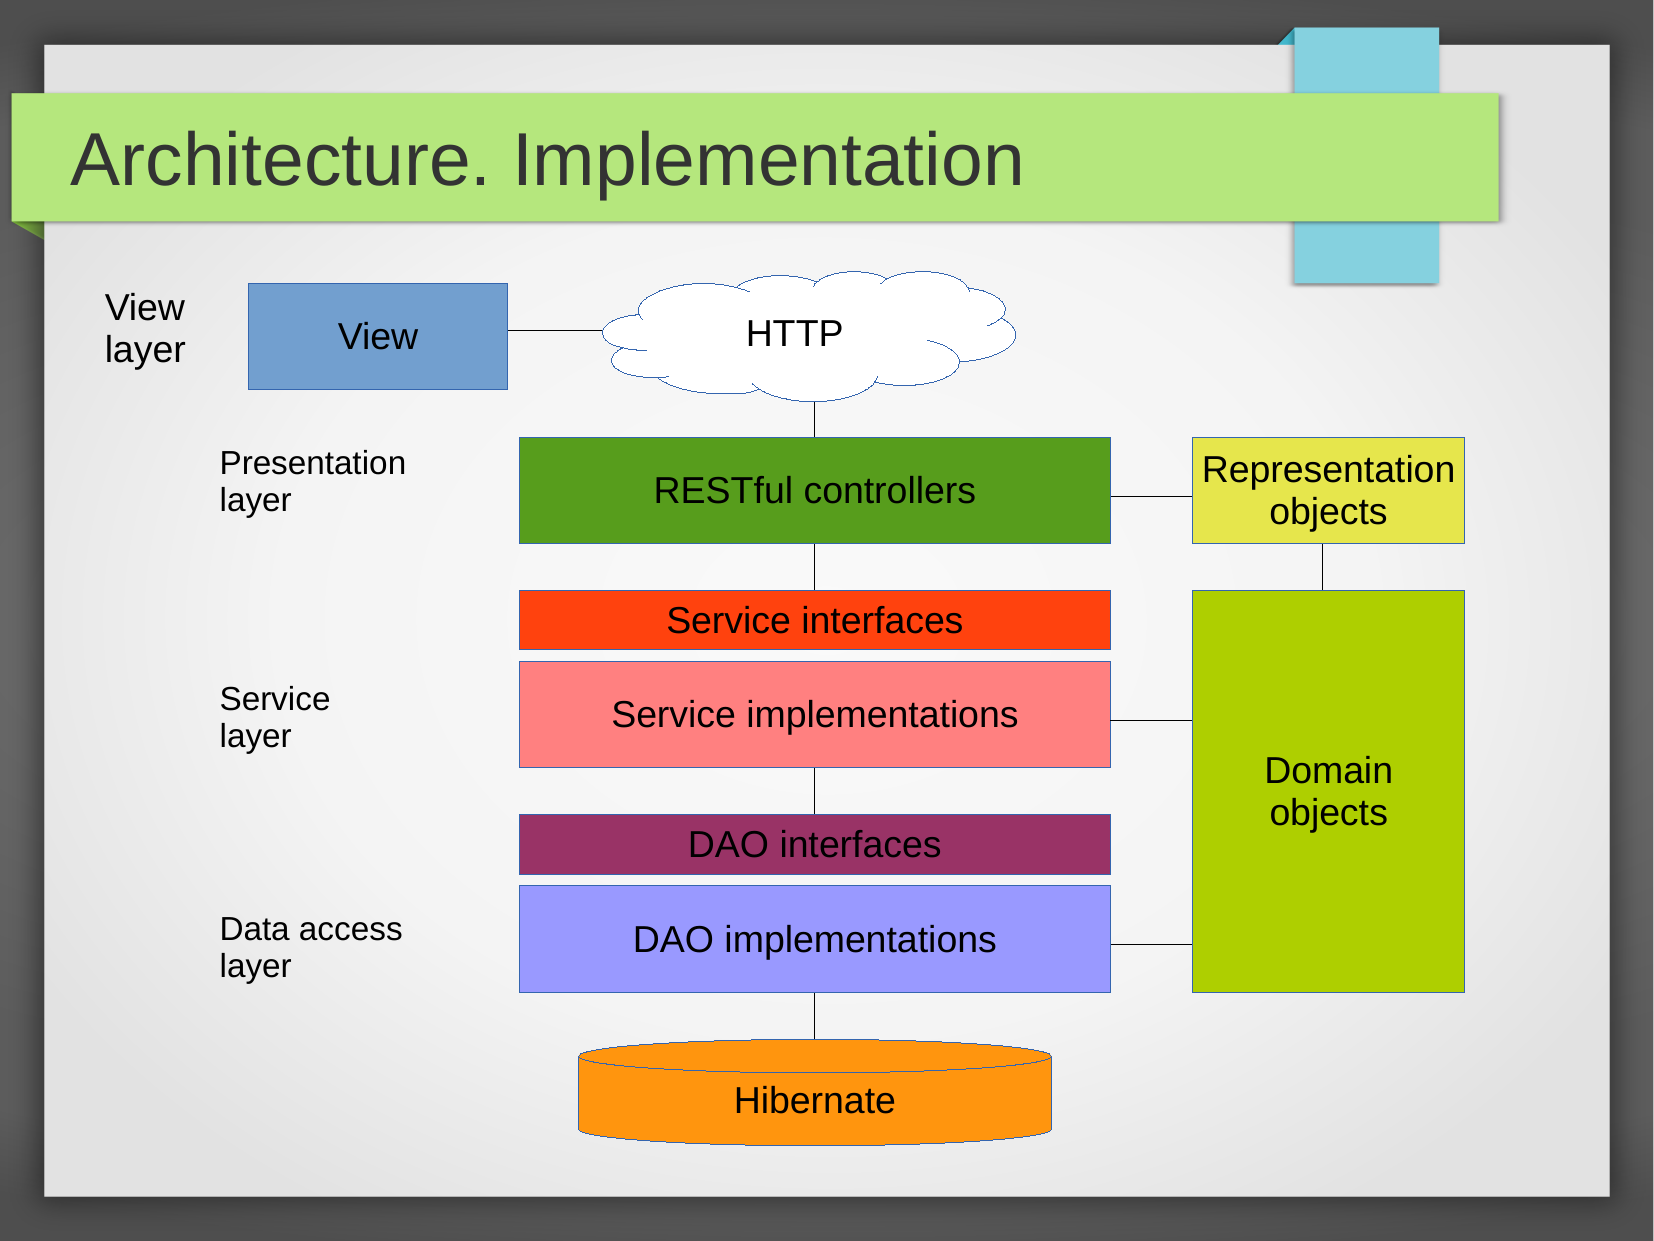

# Architecture. Implementation
HTTP
View
layer
View
Presentation
layer
RESTful controllers
Representation
objects
Service interfaces
Domain
objects
Service implementations
Service
layer
DAO interfaces
DAO implementations
Data access
layer
Hibernate